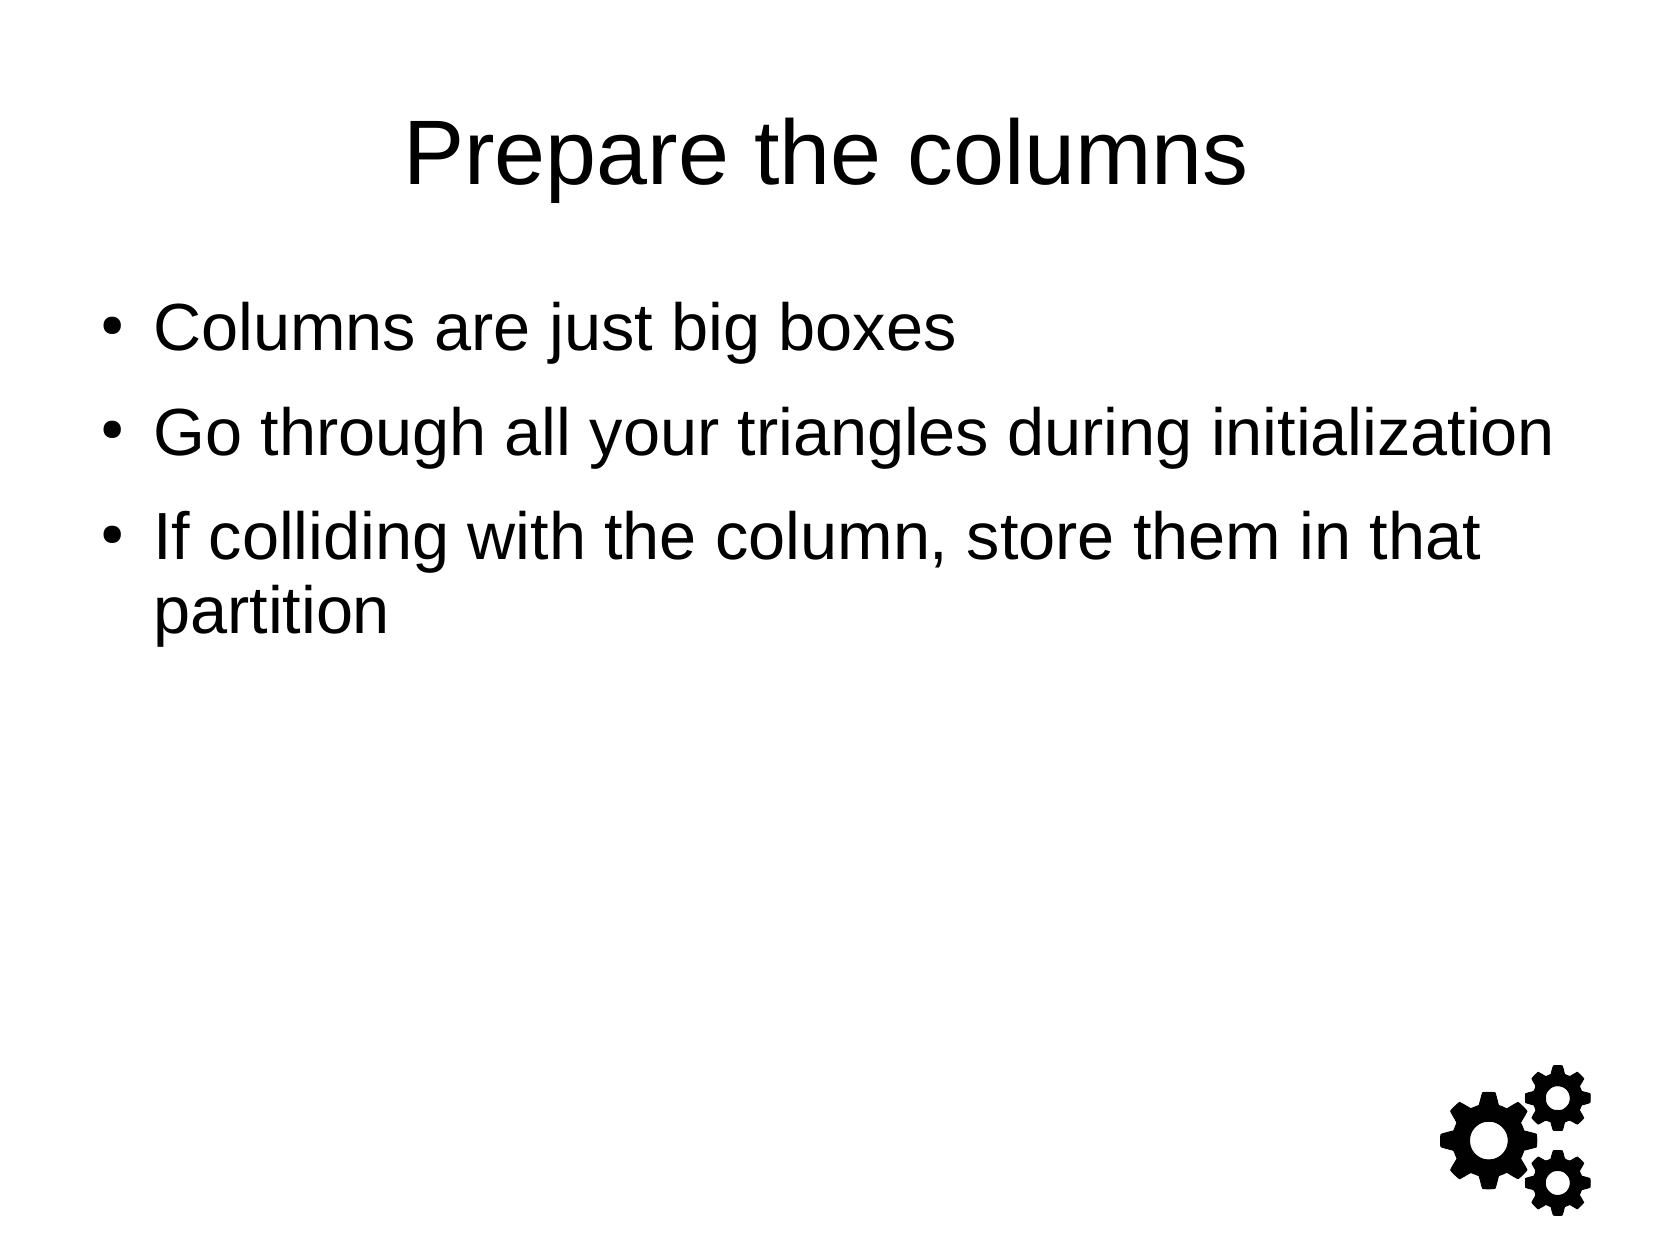

# Prepare the columns
Columns are just big boxes
Go through all your triangles during initialization
If colliding with the column, store them in that partition